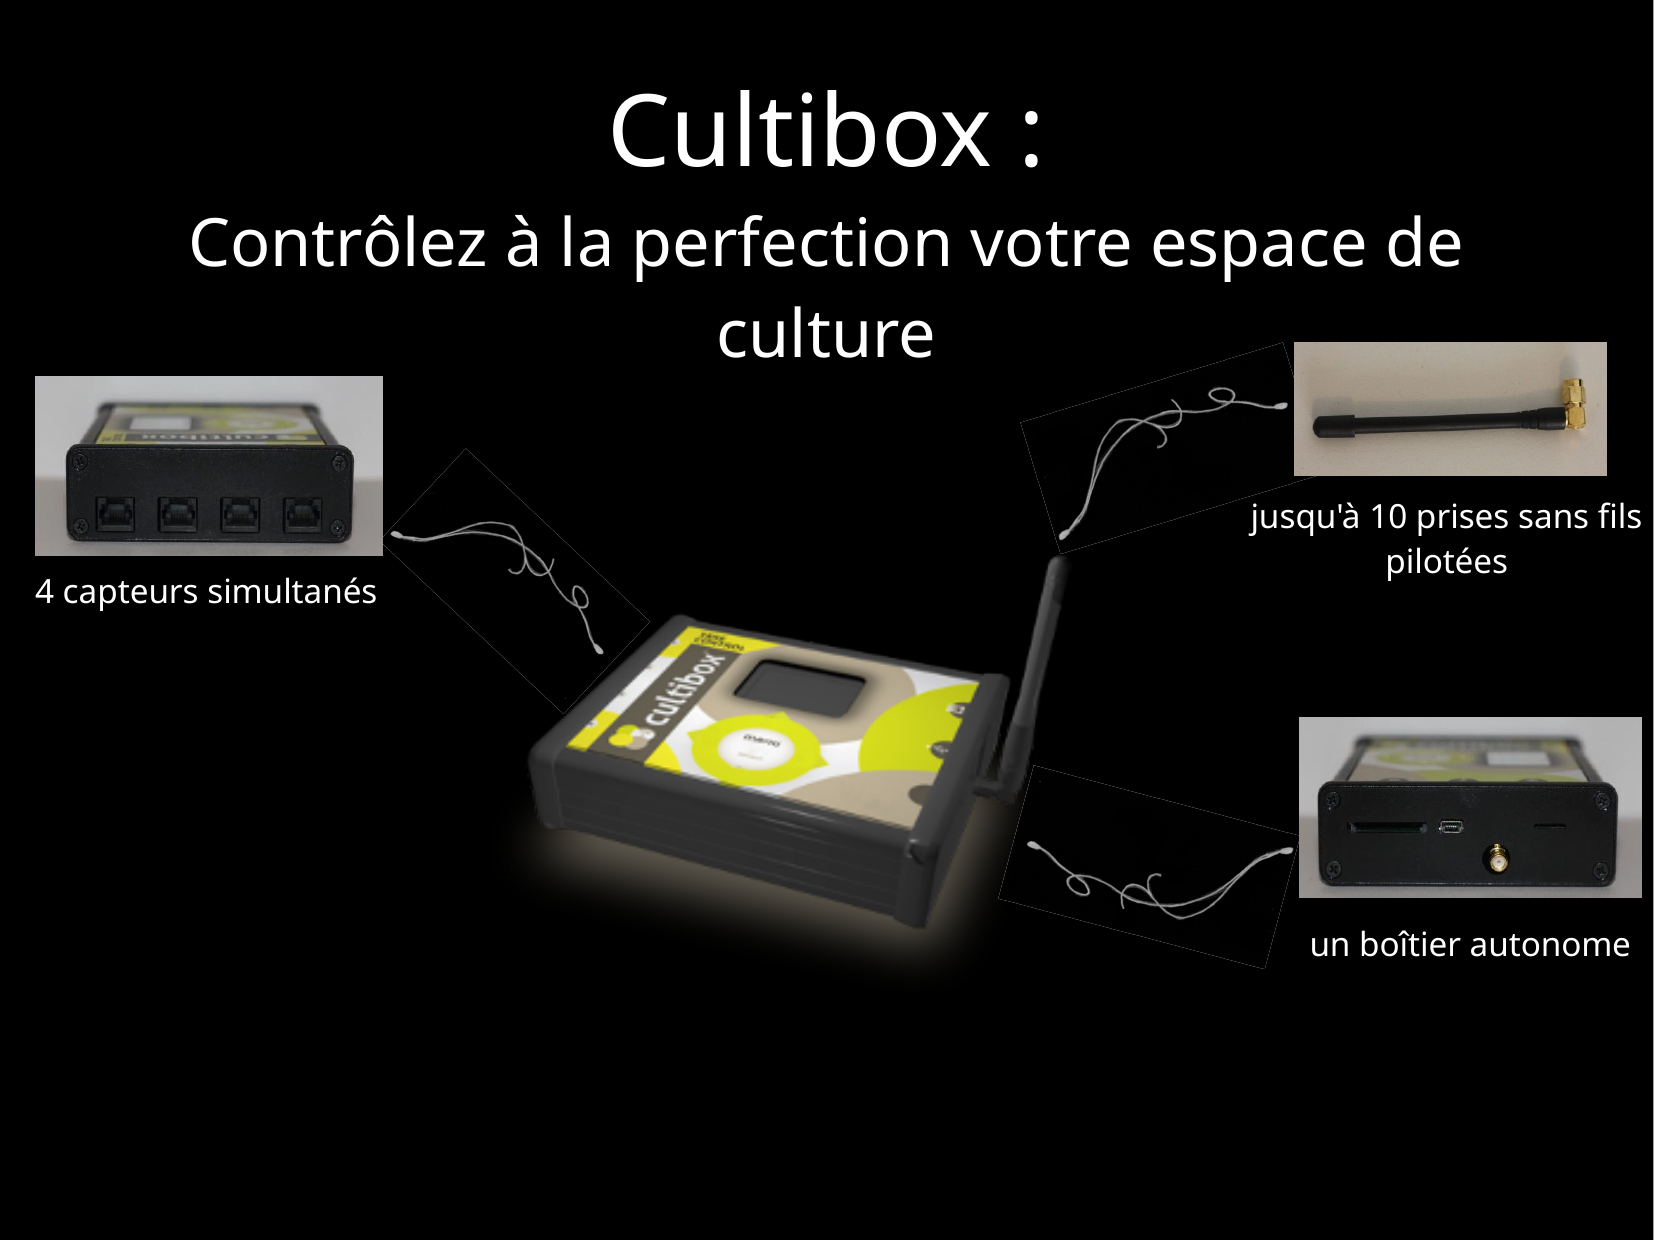

# Cultibox :
Contrôlez à la perfection votre espace de culture
jusqu'à 10 prises sans fils pilotées
4 capteurs simultanés
un boîtier autonome